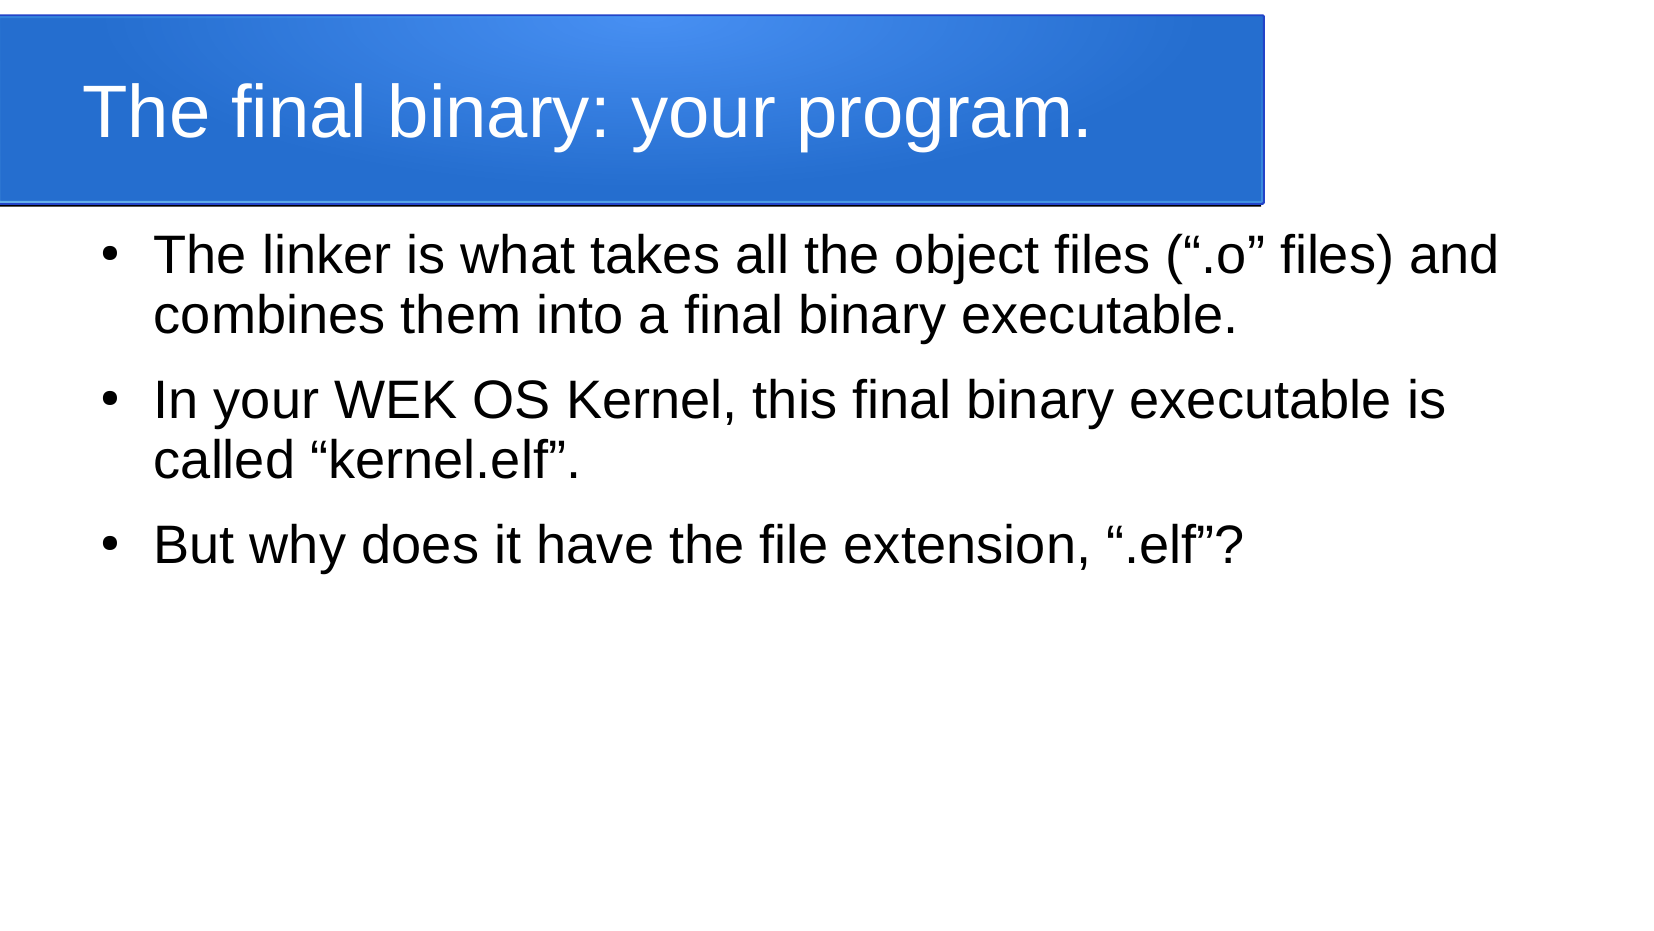

# The final binary: your program.
The linker is what takes all the object files (“.o” files) and combines them into a final binary executable.
In your WEK OS Kernel, this final binary executable is called “kernel.elf”.
But why does it have the file extension, “.elf”?